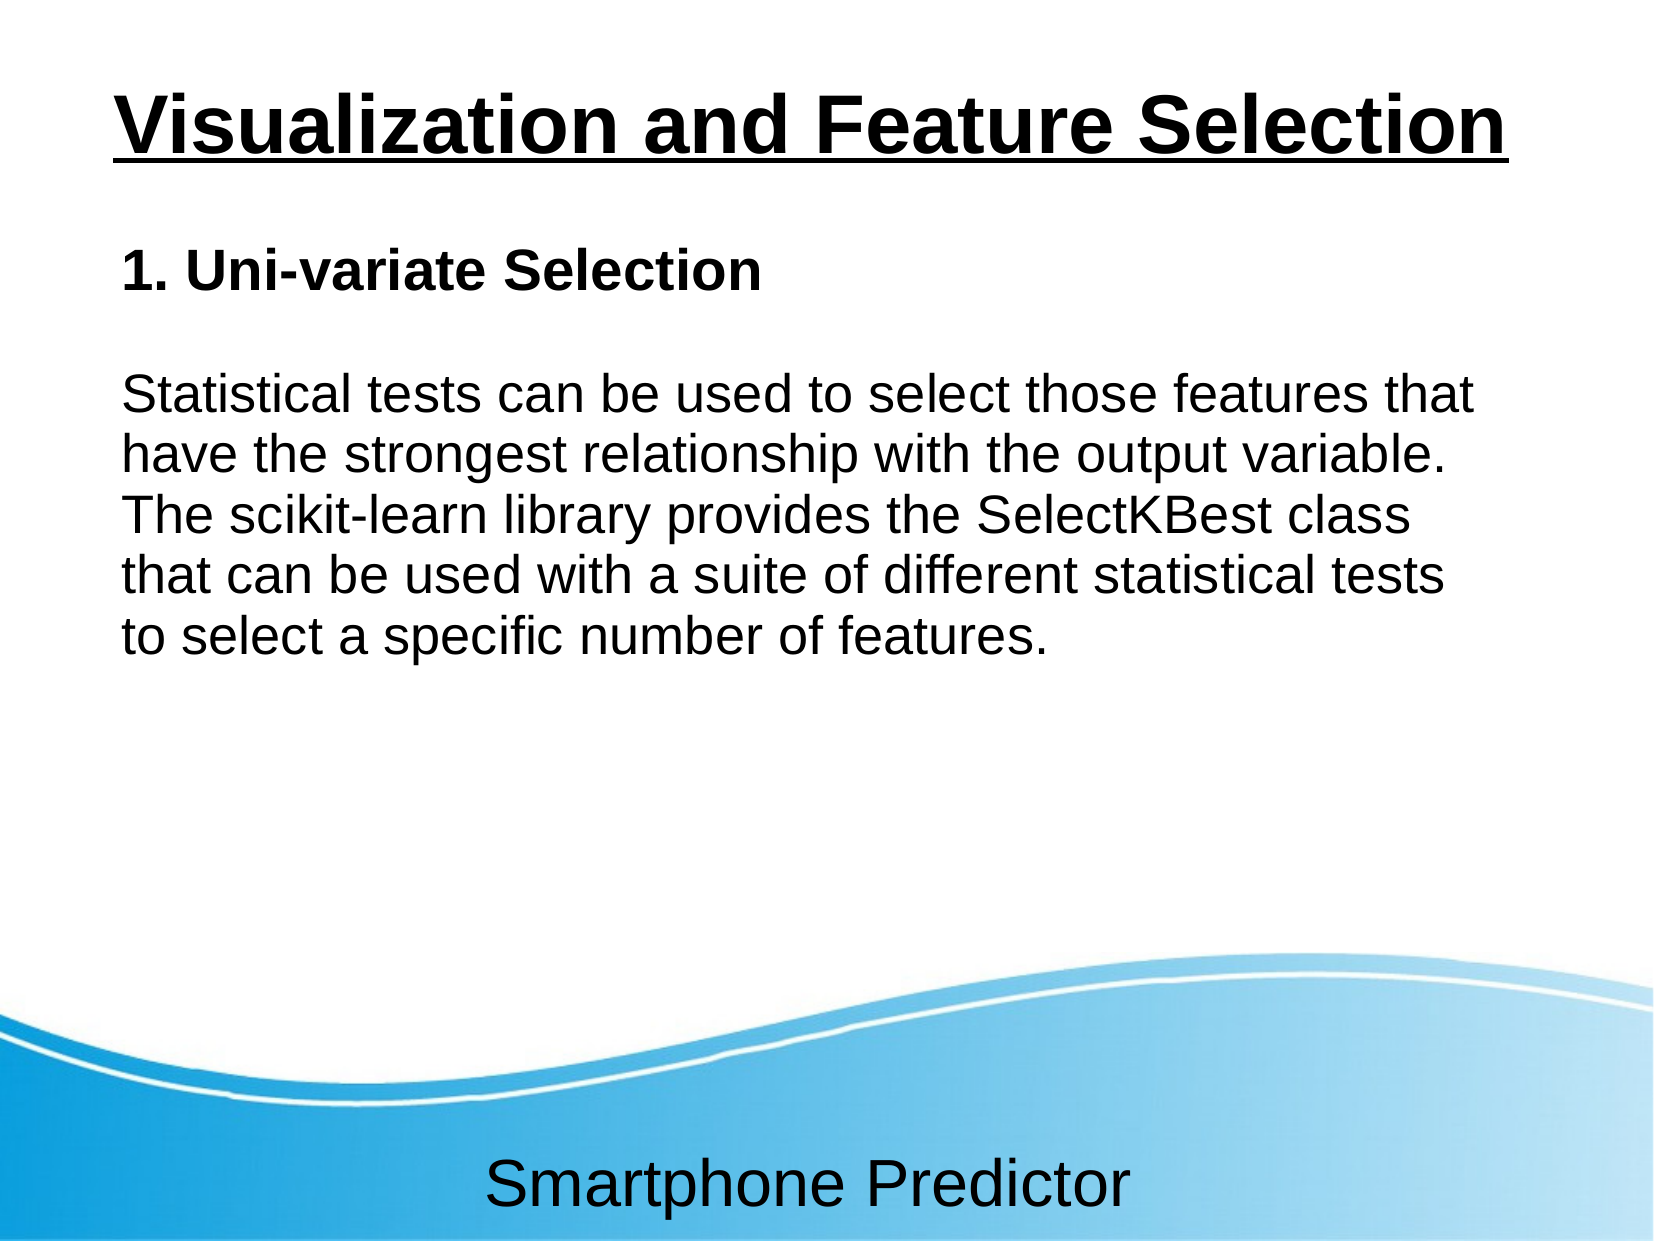

Visualization and Feature Selection
1. Uni-variate Selection
Statistical tests can be used to select those features that
have the strongest relationship with the output variable.
The scikit-learn library provides the SelectKBest class
that can be used with a suite of different statistical tests
to select a specific number of features.
# Smartphone Predictor